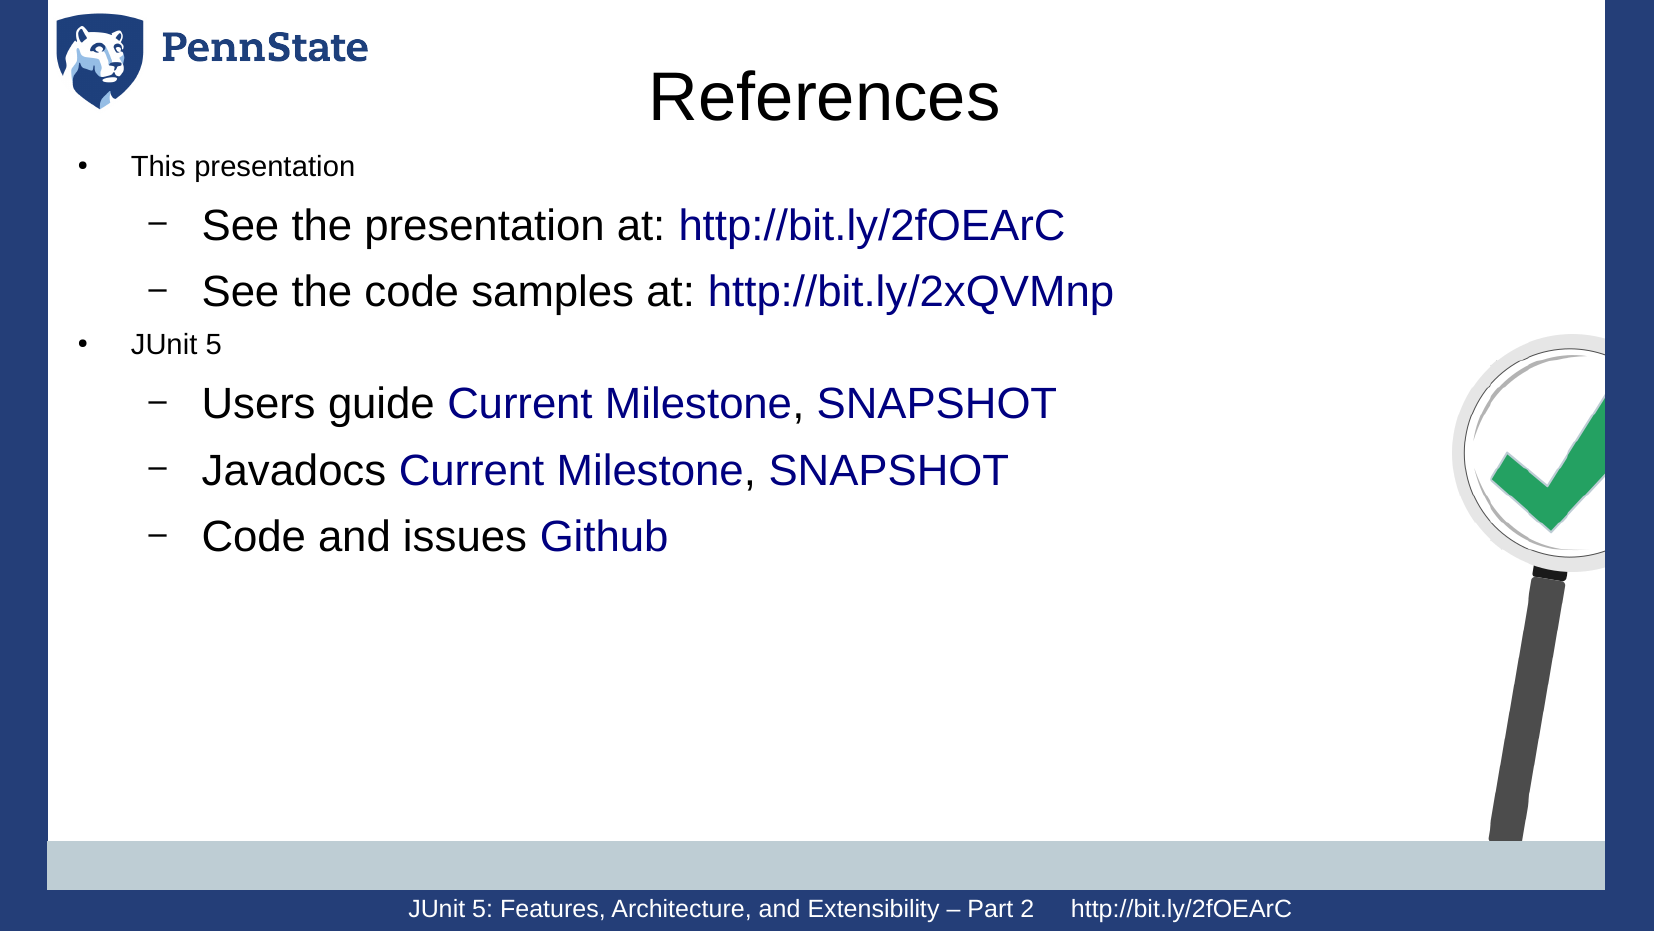

# References
This presentation
See the presentation at: http://bit.ly/2fOEArC
See the code samples at: http://bit.ly/2xQVMnp
JUnit 5
Users guide Current Milestone, SNAPSHOT
Javadocs Current Milestone, SNAPSHOT
Code and issues Github